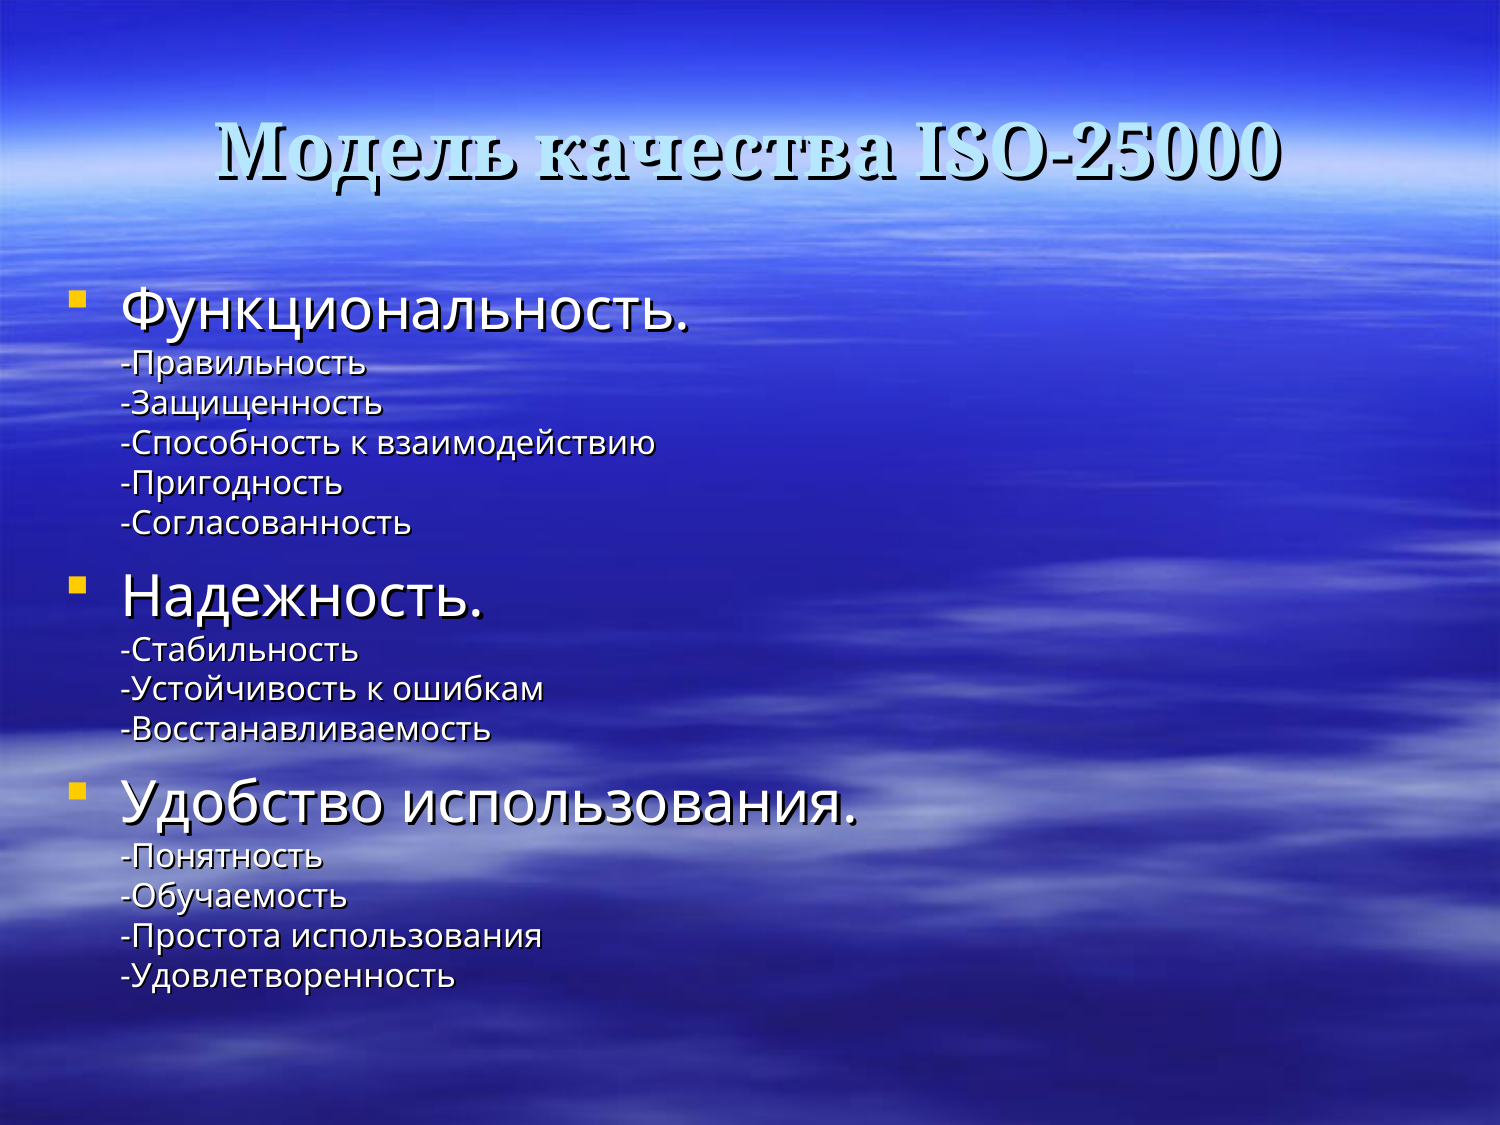

# Модель качества ISO-25000
Функциональность.
-Правильность
-Защищенность
-Способность к взаимодействию
-Пригодность
-Согласованность
Надежность.
-Стабильность
-Устойчивость к ошибкам
-Восстанавливаемость
Удобство использования.
-Понятность
-Обучаемость
-Простота использования
-Удовлетворенность